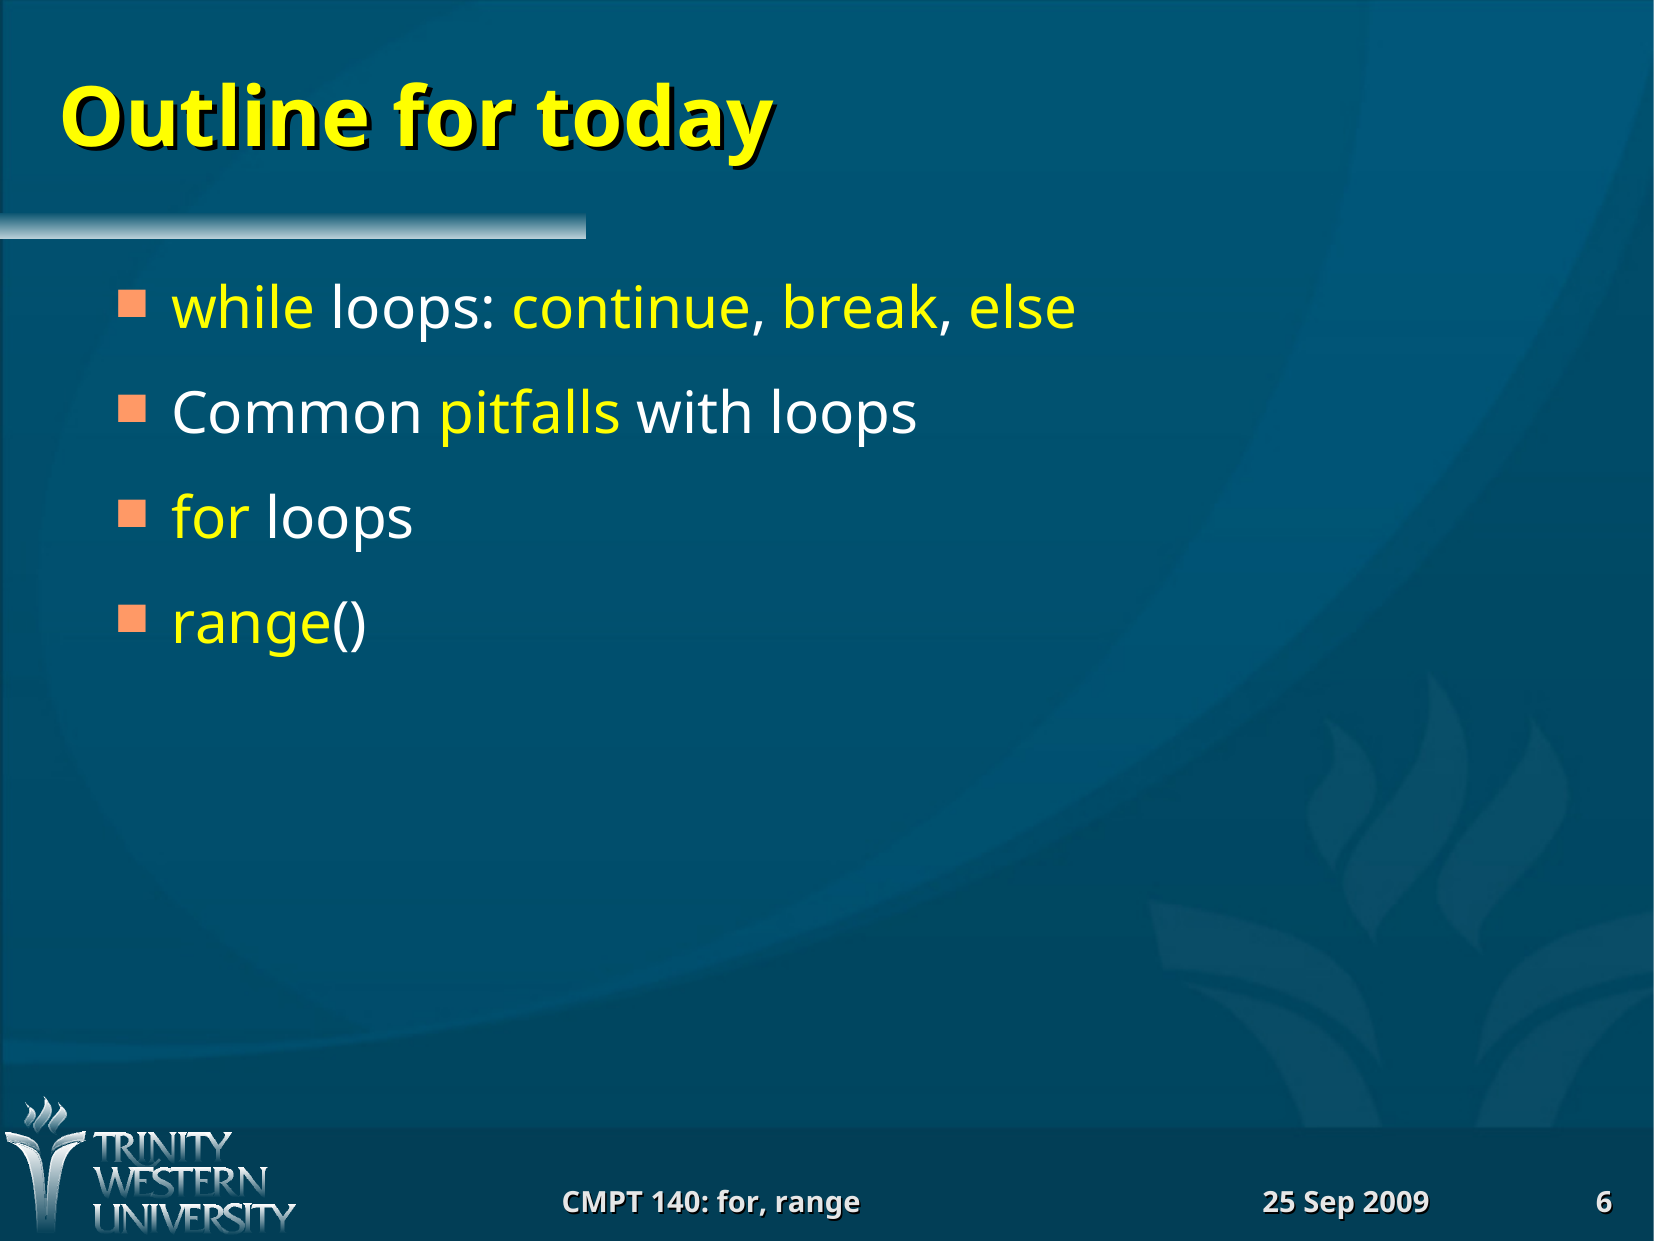

# Outline for today
while loops: continue, break, else
Common pitfalls with loops
for loops
range()
CMPT 140: for, range
25 Sep 2009
6